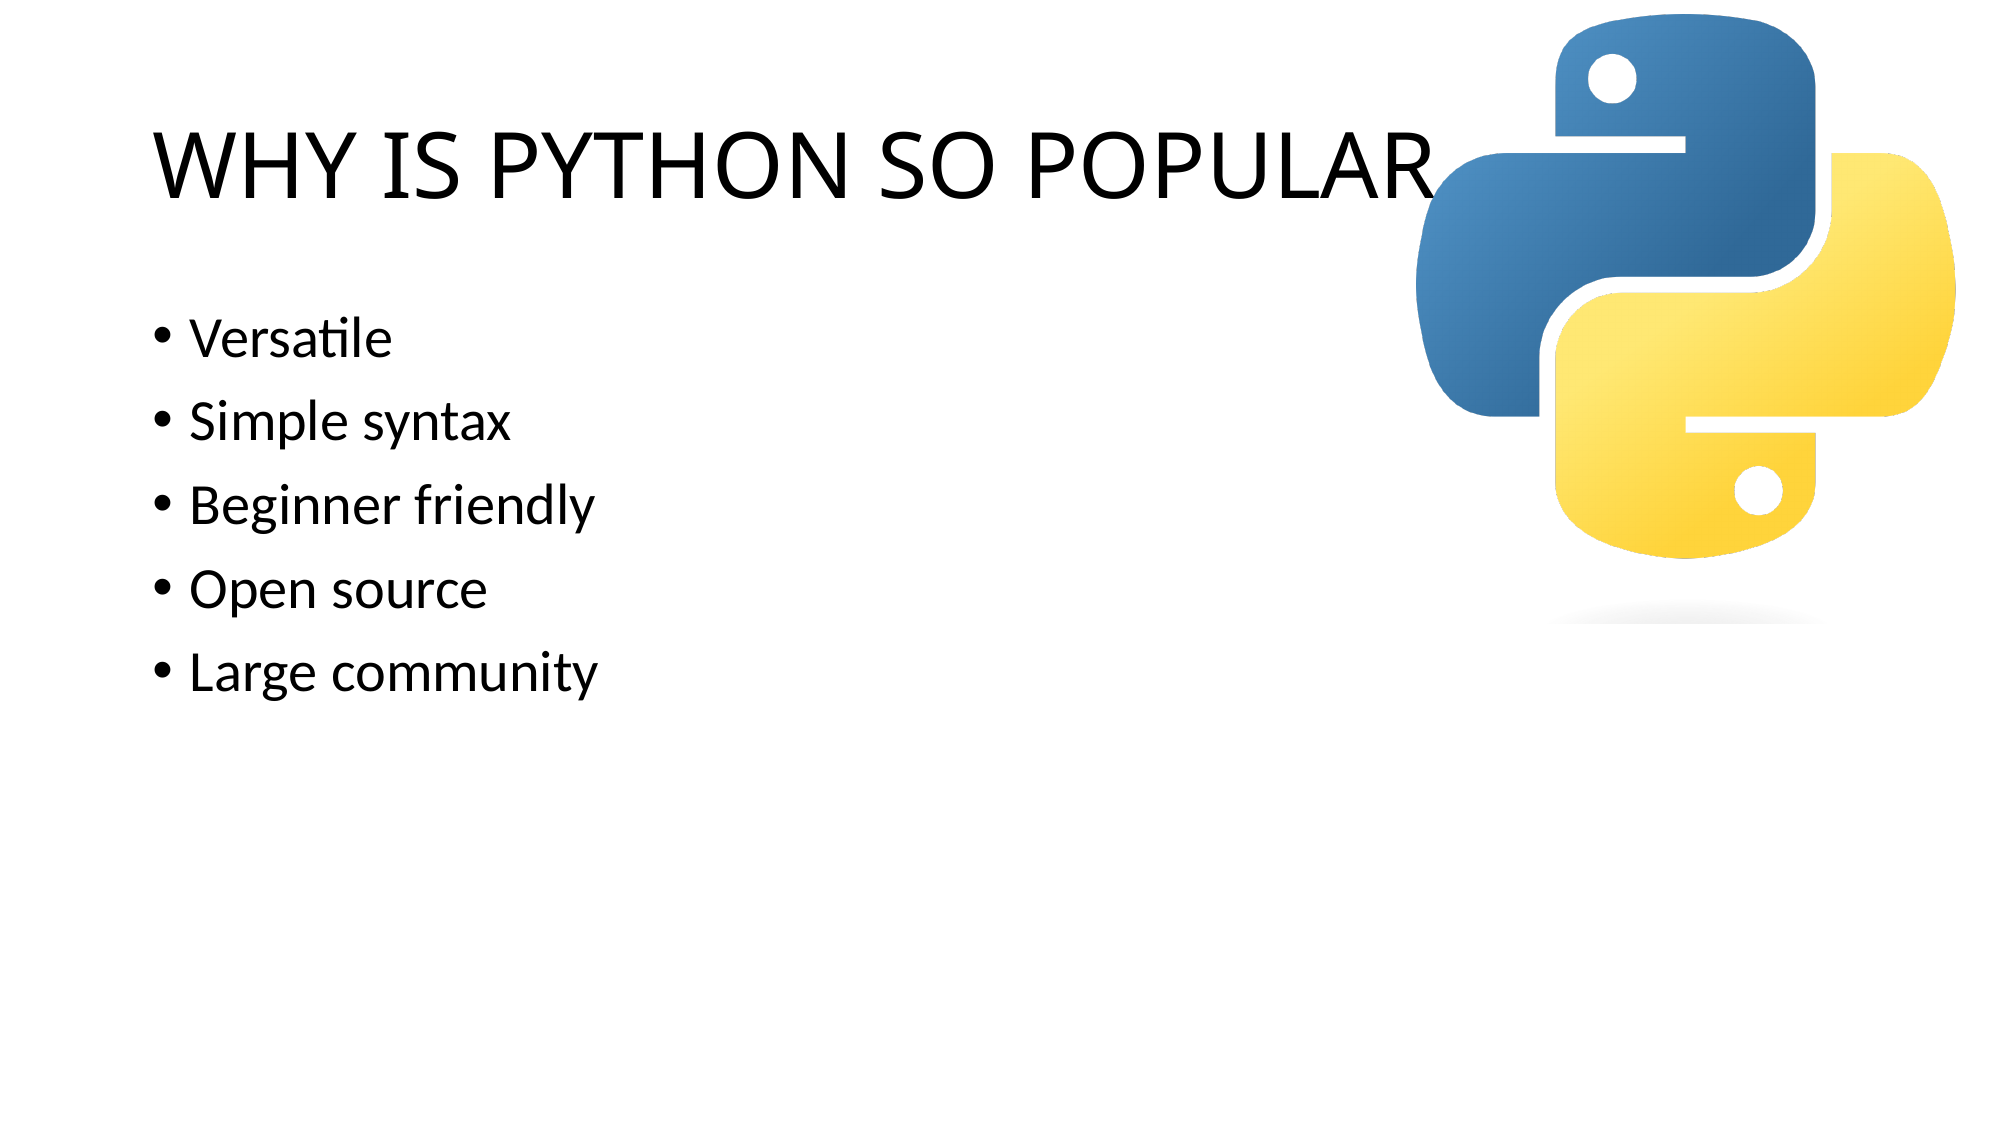

# WHY IS PYTHON SO POPULAR
Versatile
Simple syntax
Beginner friendly
Open source
Large community